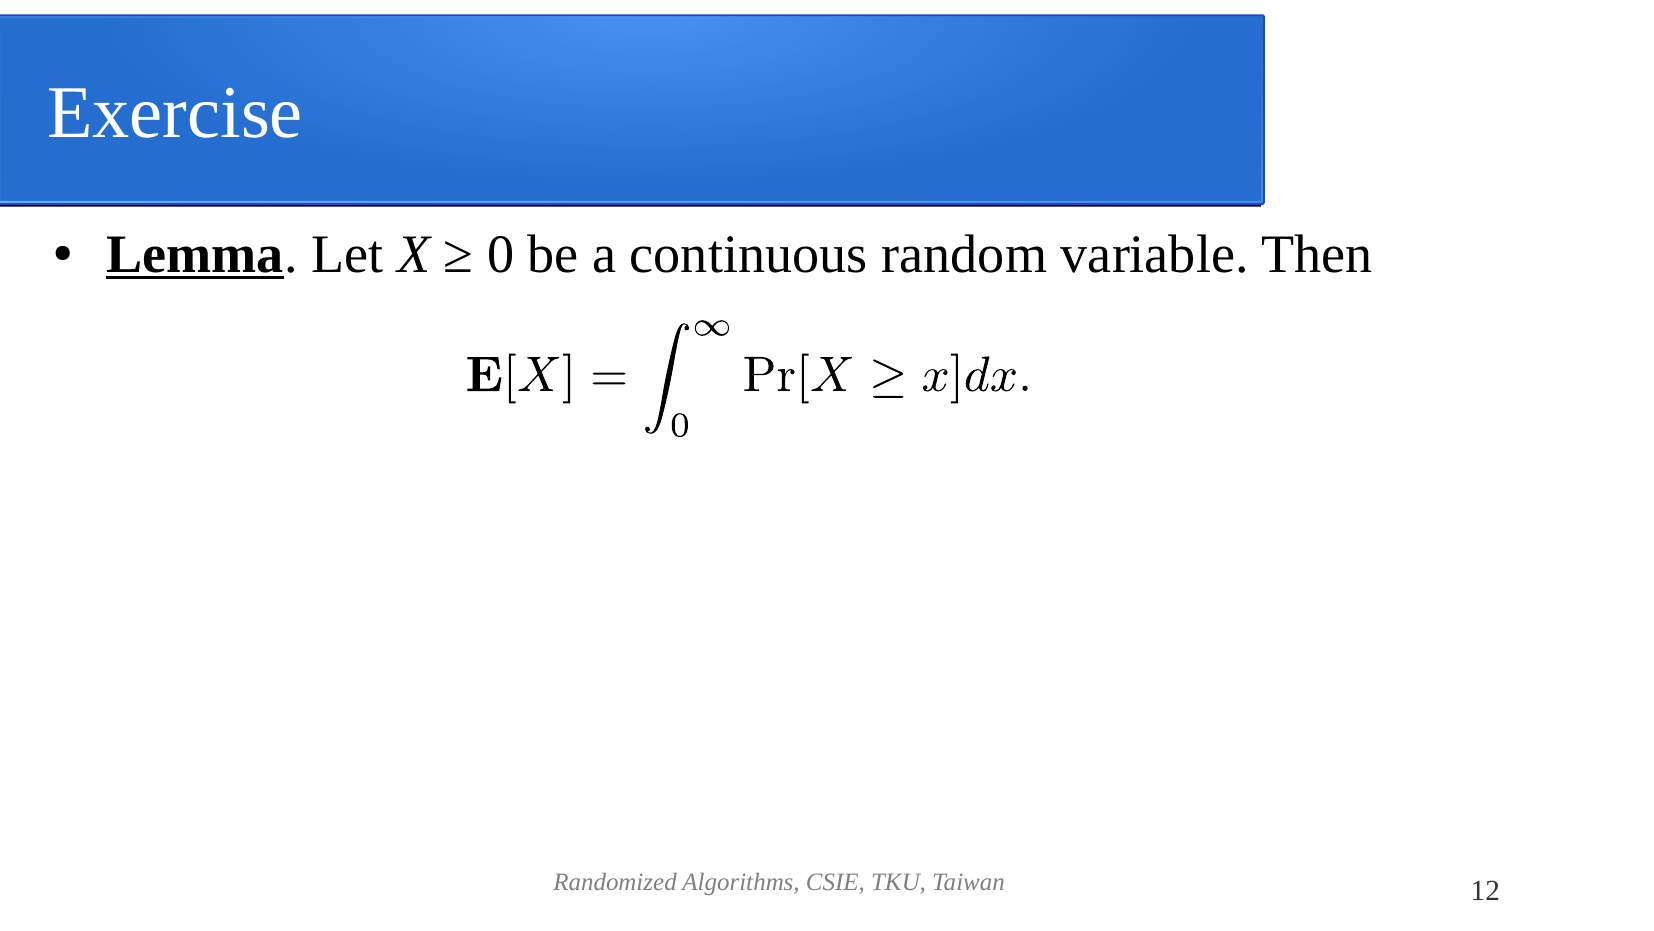

# Exercise
Lemma. Let X ≥ 0 be a continuous random variable. Then
Randomized Algorithms, CSIE, TKU, Taiwan
12